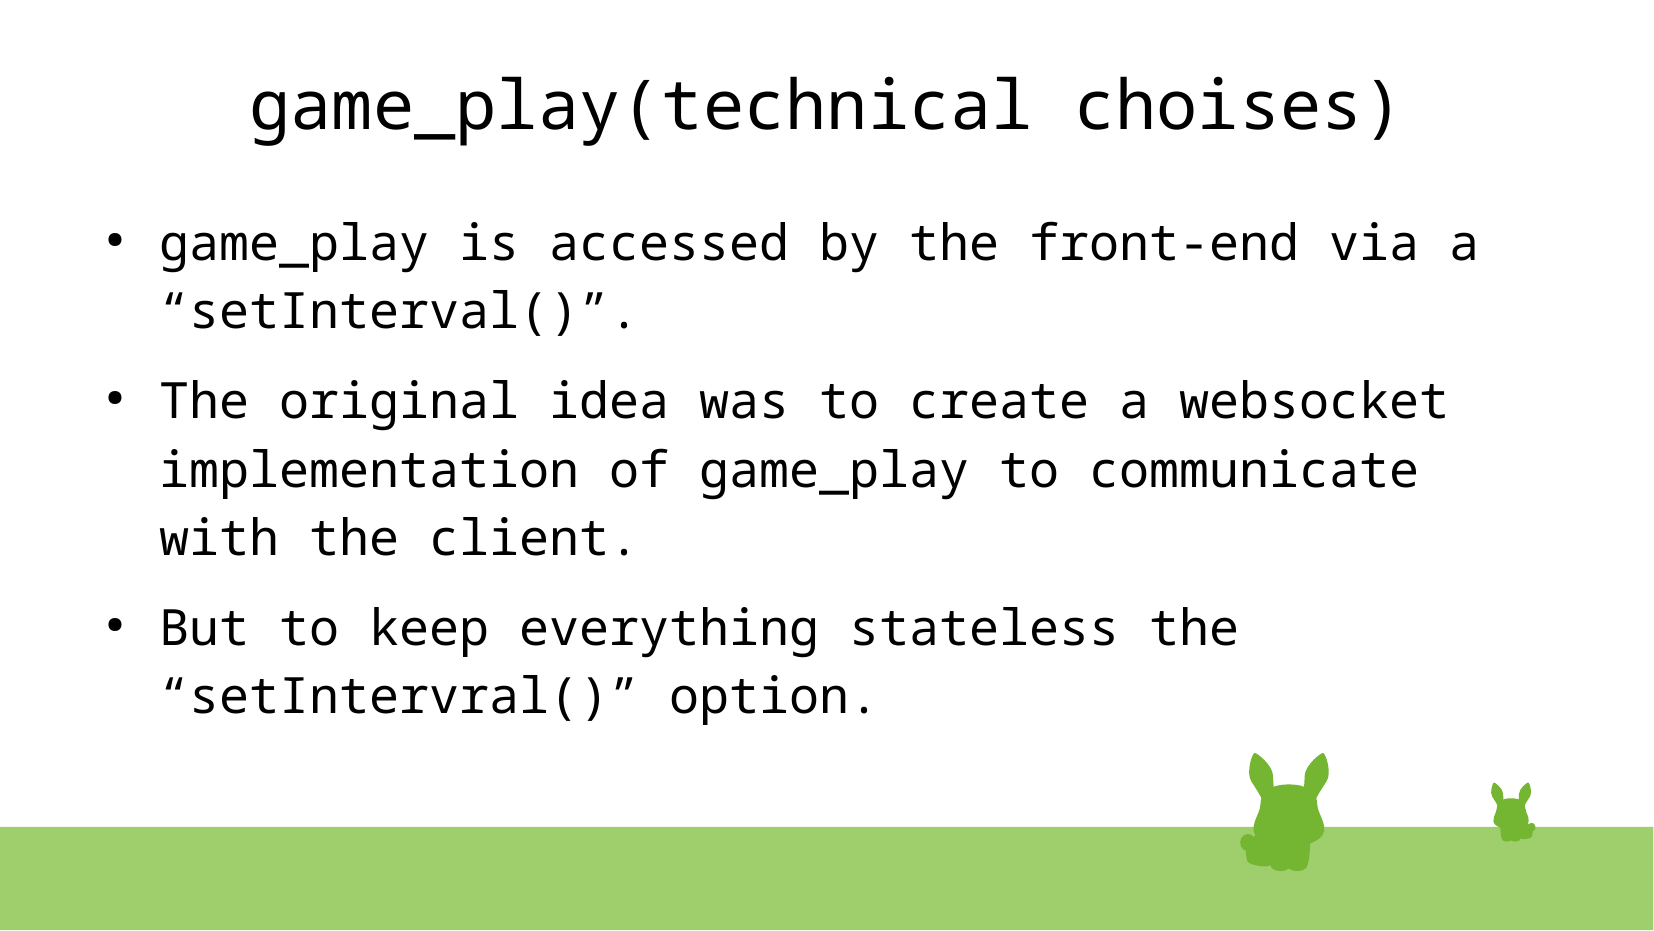

# game_play(technical choises)
game_play is accessed by the front-end via a “setInterval()”.
The original idea was to create a websocket implementation of game_play to communicate with the client.
But to keep everything stateless the “setIntervral()” option.